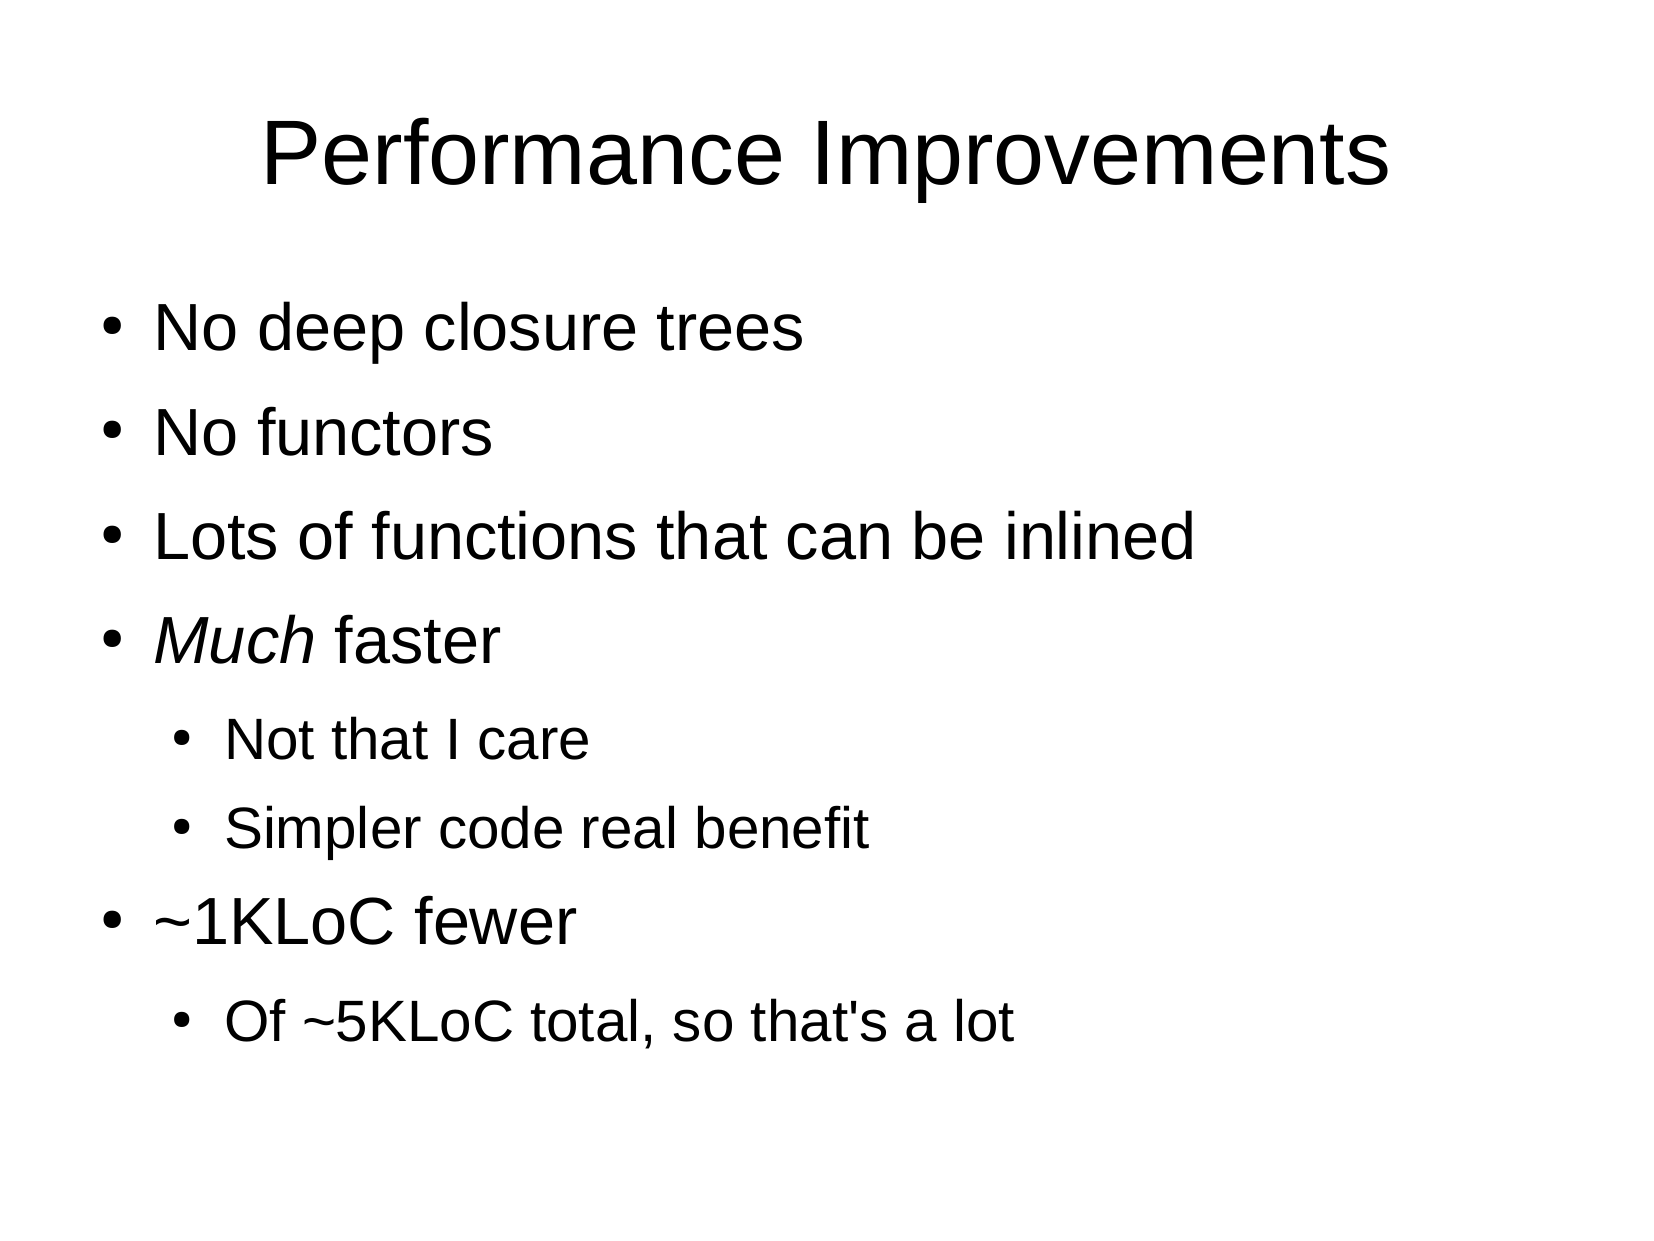

# Performance Improvements
No deep closure trees
No functors
Lots of functions that can be inlined
Much faster
Not that I care
Simpler code real benefit
~1KLoC fewer
Of ~5KLoC total, so that's a lot